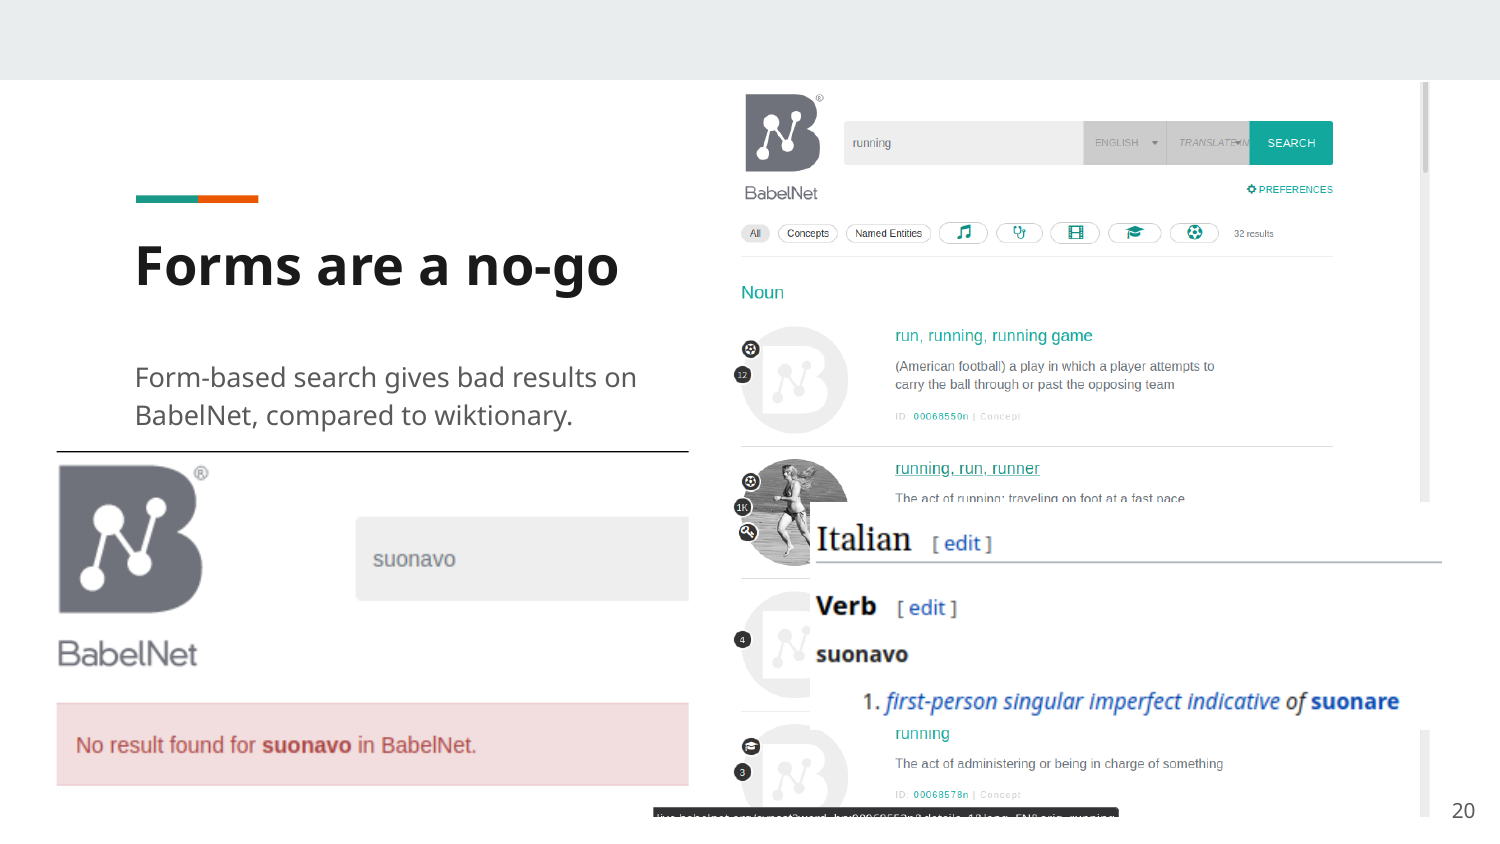

# Forms are a no-go
Form-based search gives bad results on BabelNet, compared to wiktionary.